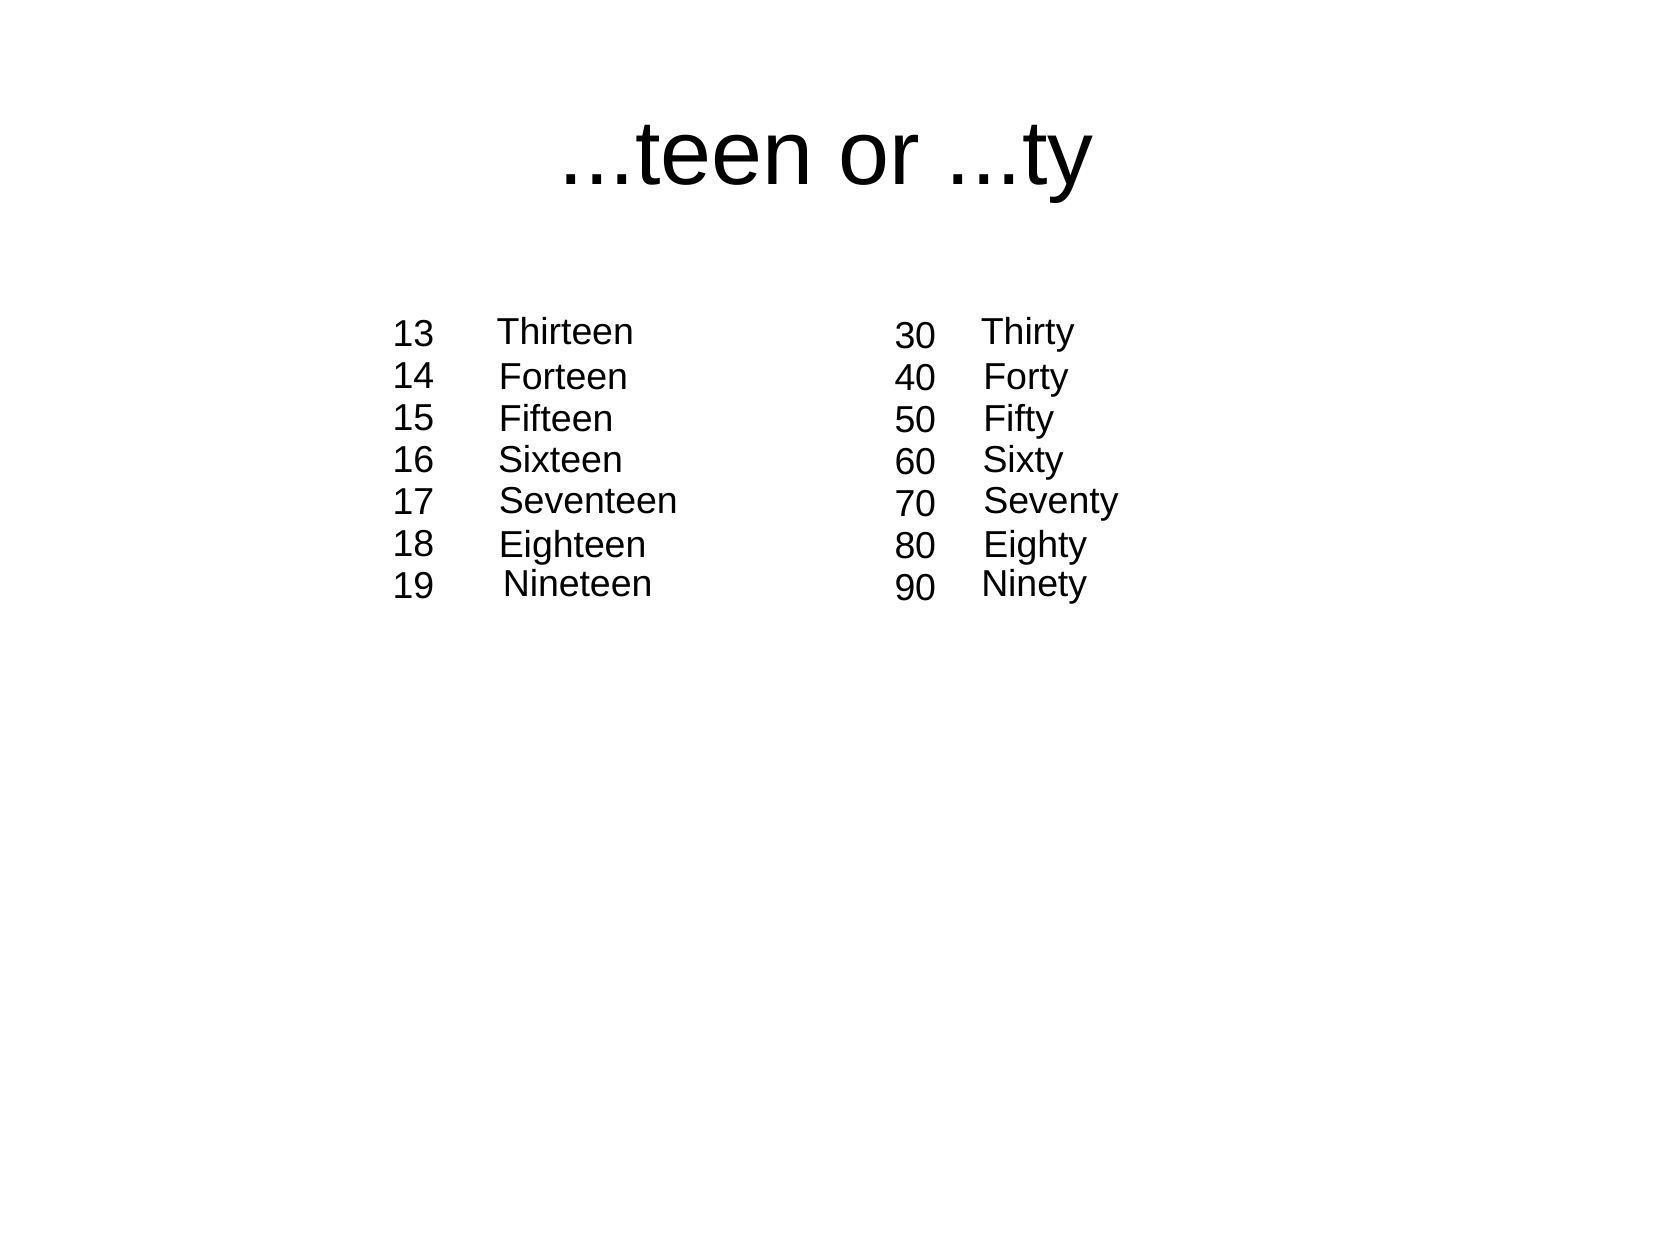

# ...teen or ...ty
Thirteen
Thirty
13
14
15
16
17
18
19
30
40
50
60
70
80
90
Forteen
Forty
Fifteen
Fifty
Sixteen
Sixty
Seventeen
Seventy
Eighteen
Eighty
Nineteen
Ninety